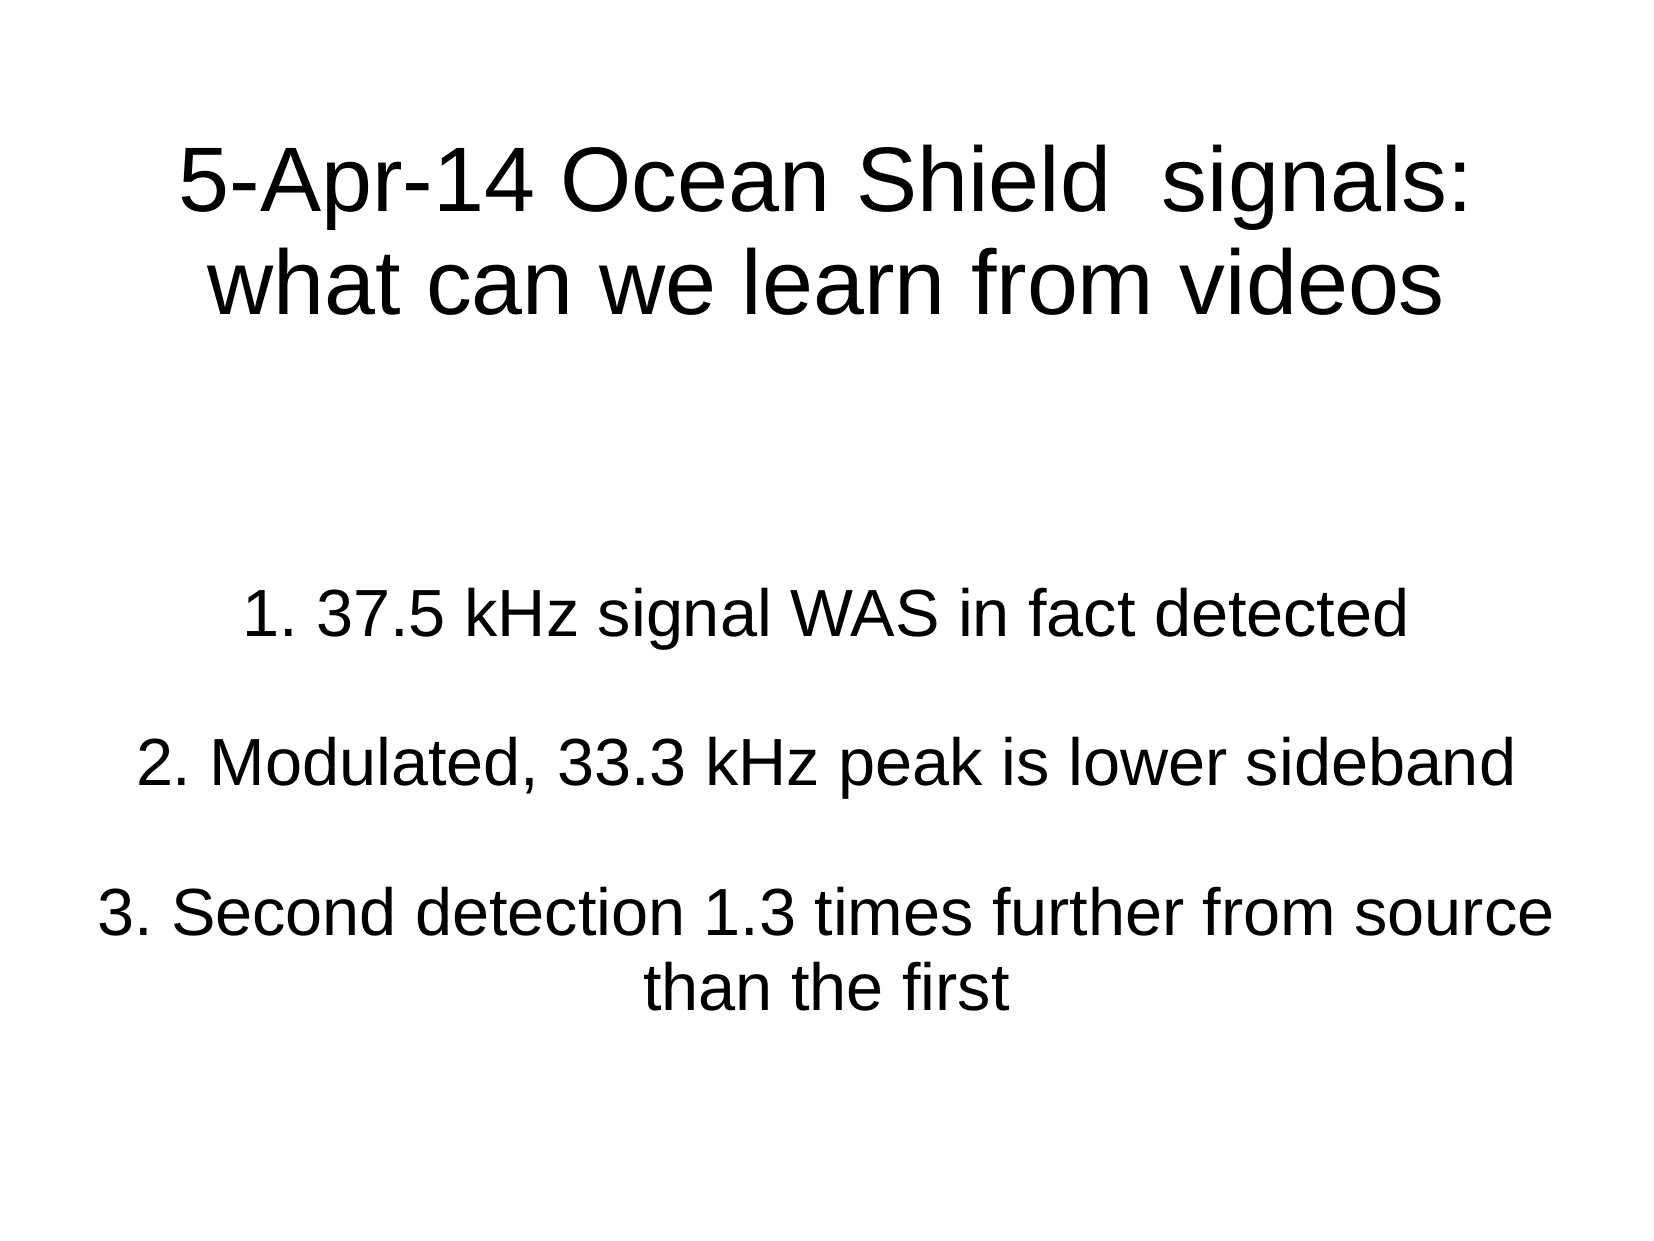

# 5-Apr-14 Ocean Shield signals: what can we learn from videos
1. 37.5 kHz signal WAS in fact detected
2. Modulated, 33.3 kHz peak is lower sideband
3. Second detection 1.3 times further from source than the first